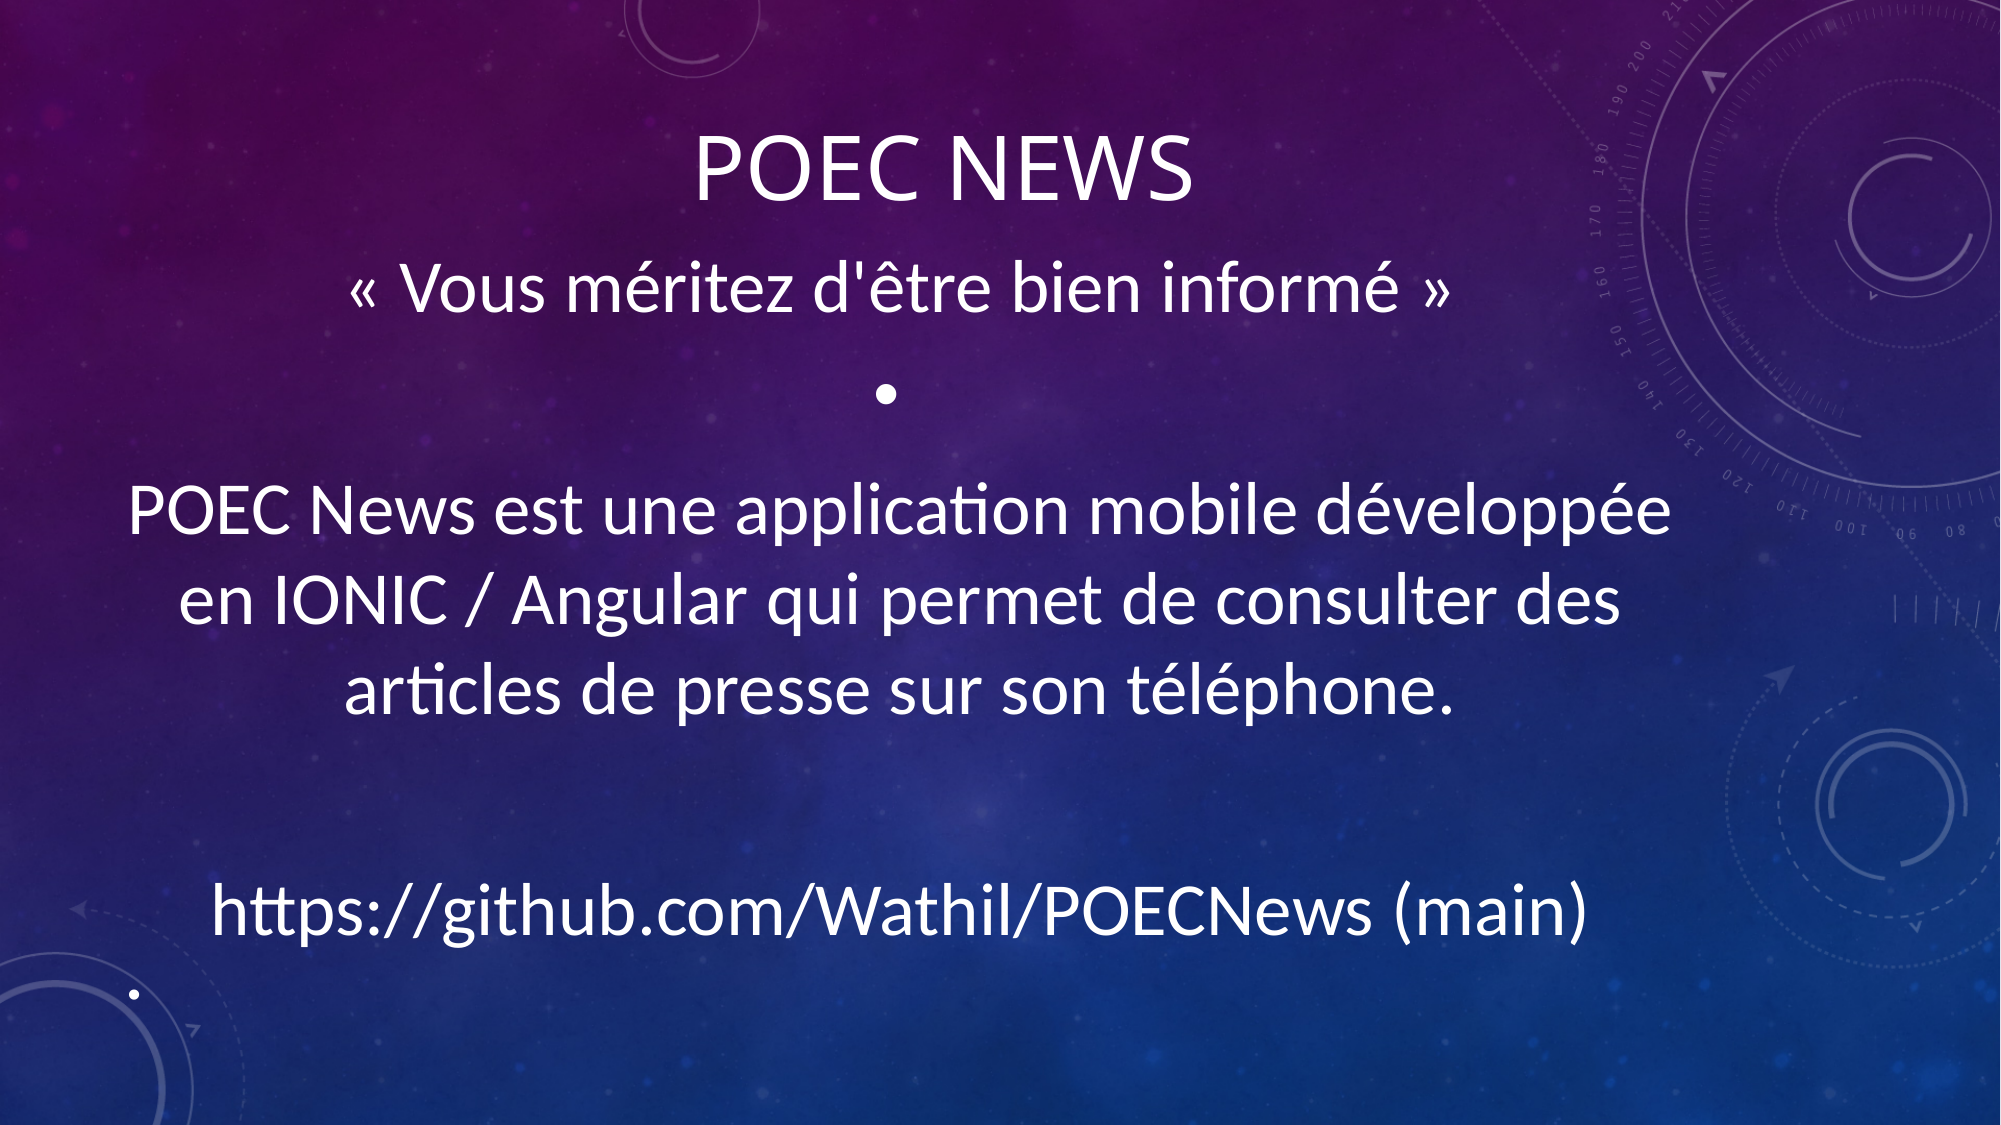

# POEC News
« Vous méritez d'être bien informé »
POEC News est une application mobile développée en IONIC / Angular qui permet de consulter des articles de presse sur son téléphone.
https://github.com/Wathil/POECNews (main)